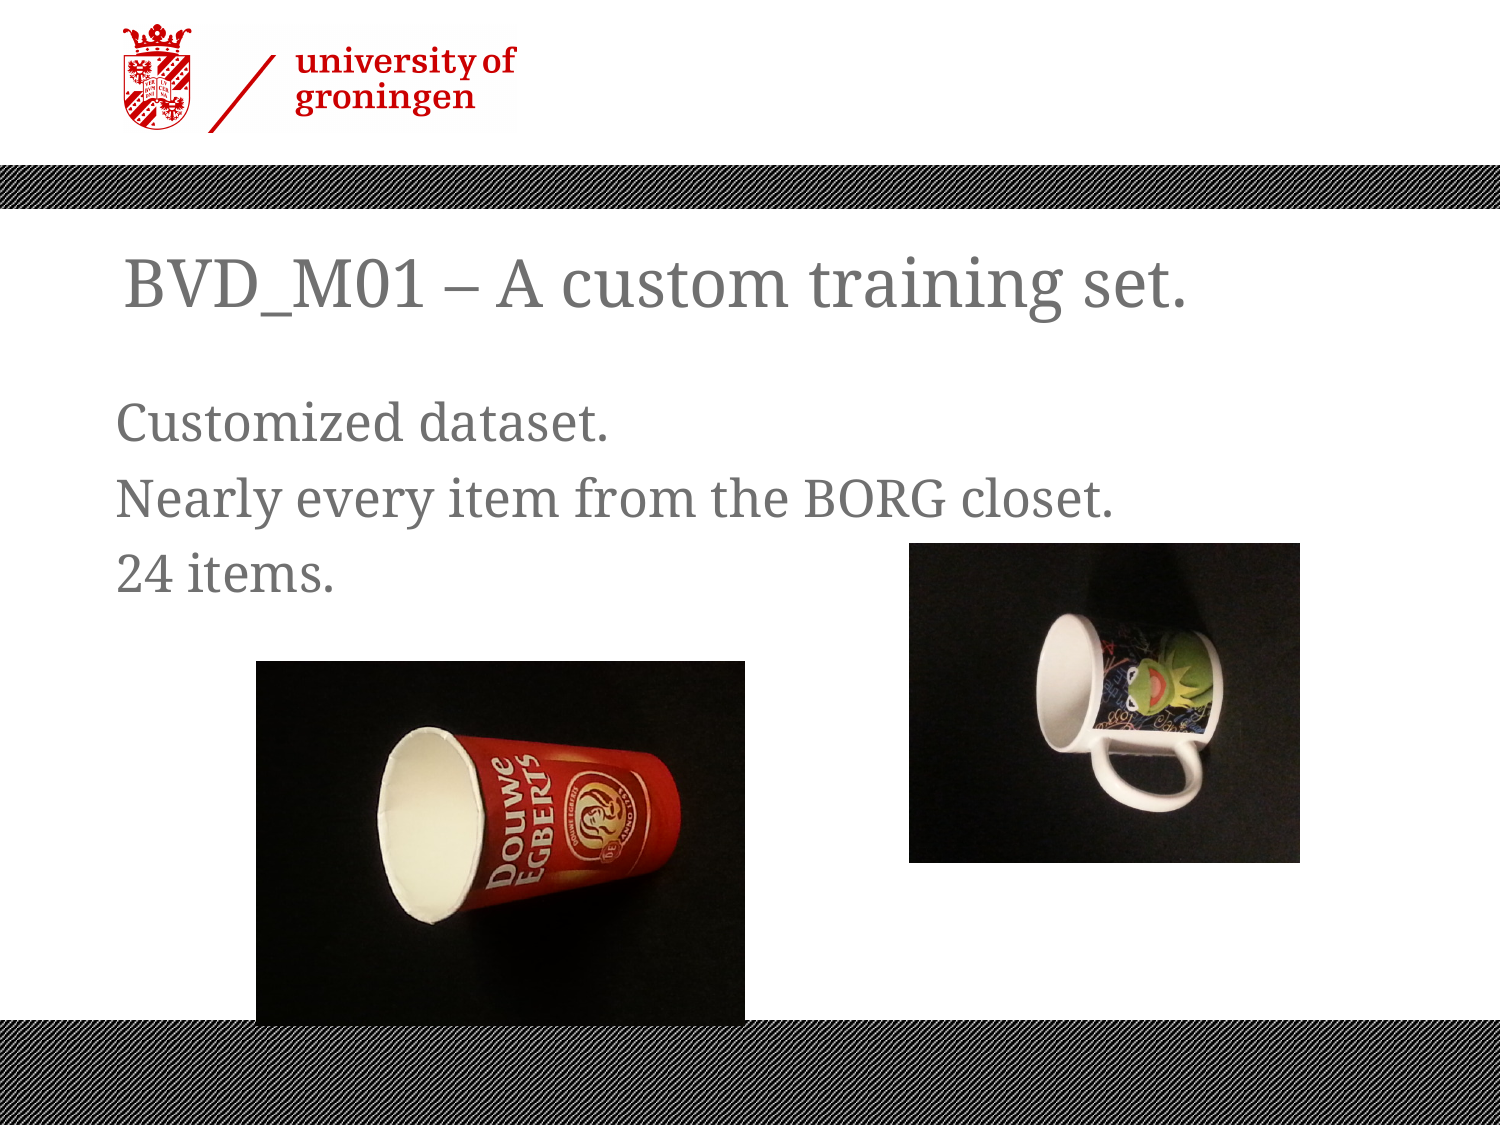

# BVD_M01 – A custom training set.
Customized dataset.
Nearly every item from the BORG closet.
24 items.